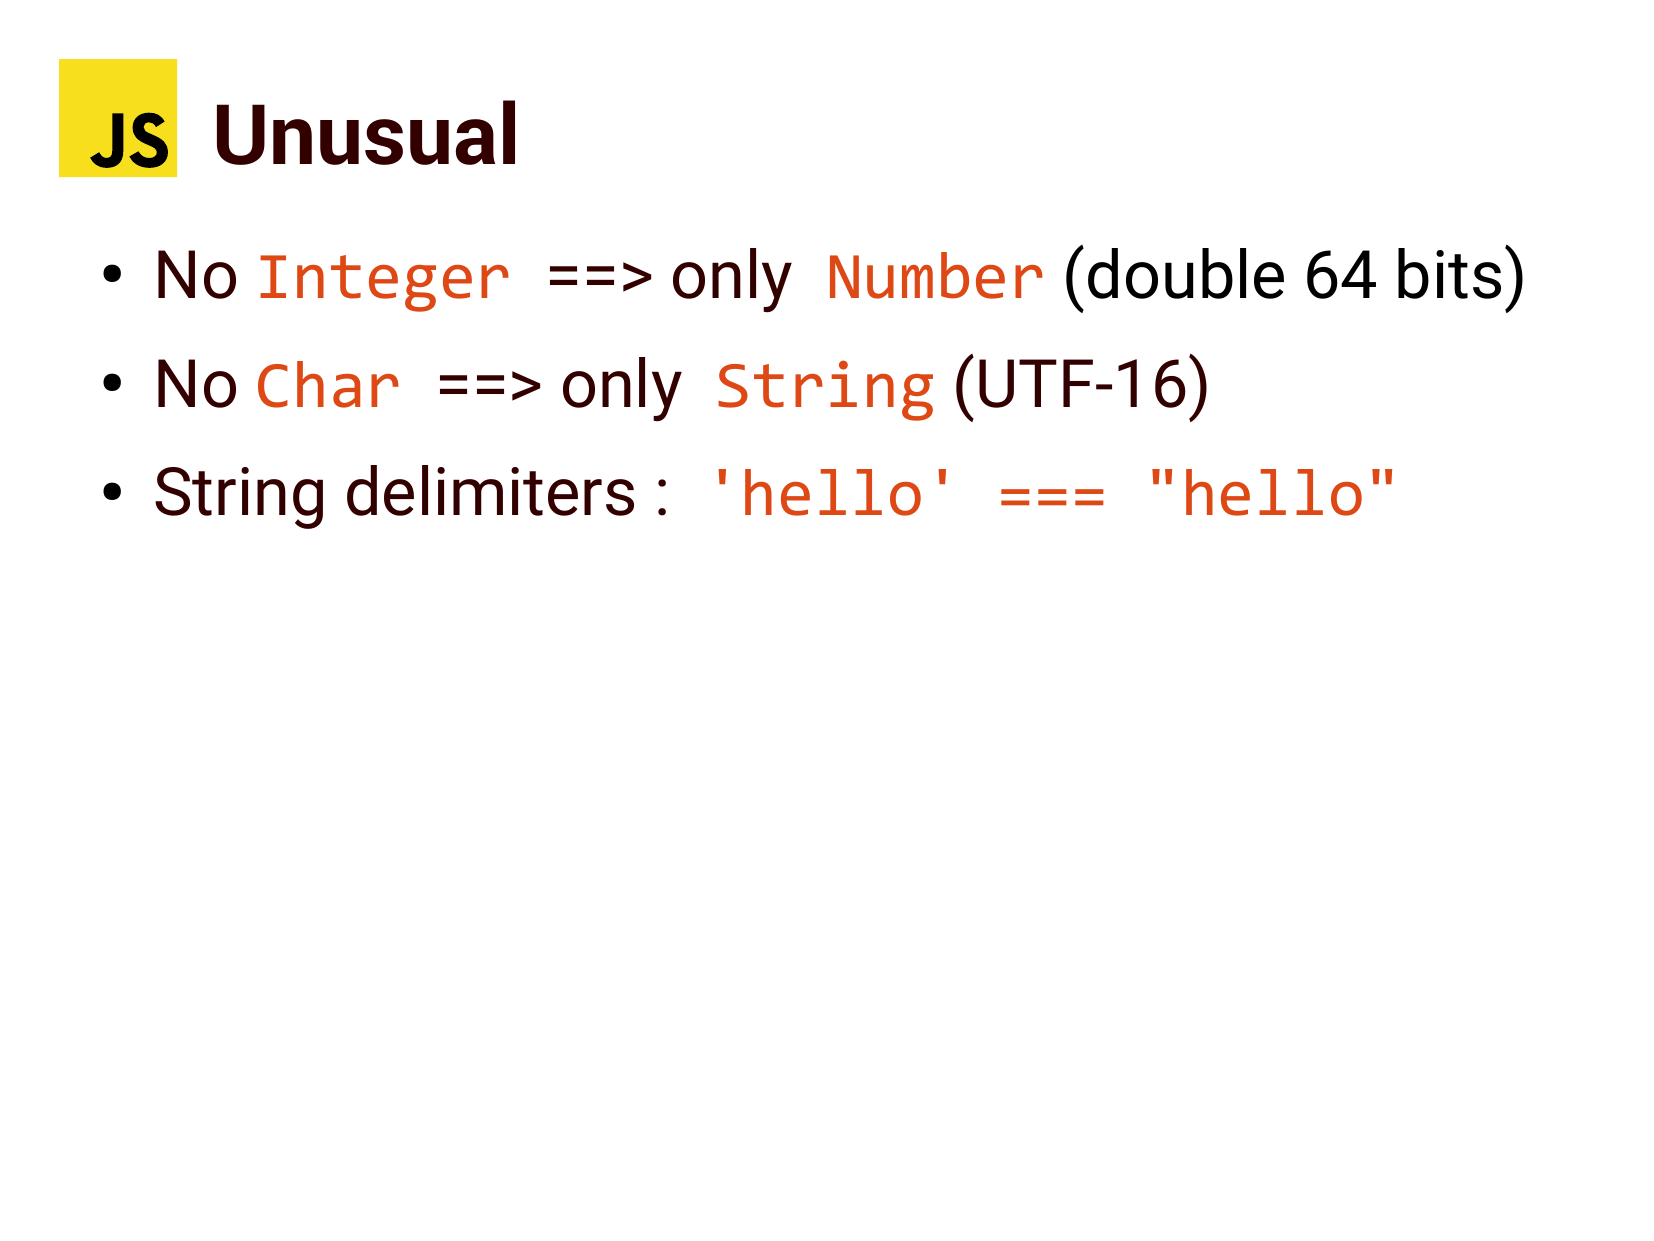

# Unusual
No Integer ==> only Number (double 64 bits)
No Char ==> only String (UTF-16)
String delimiters : 'hello' === "hello"